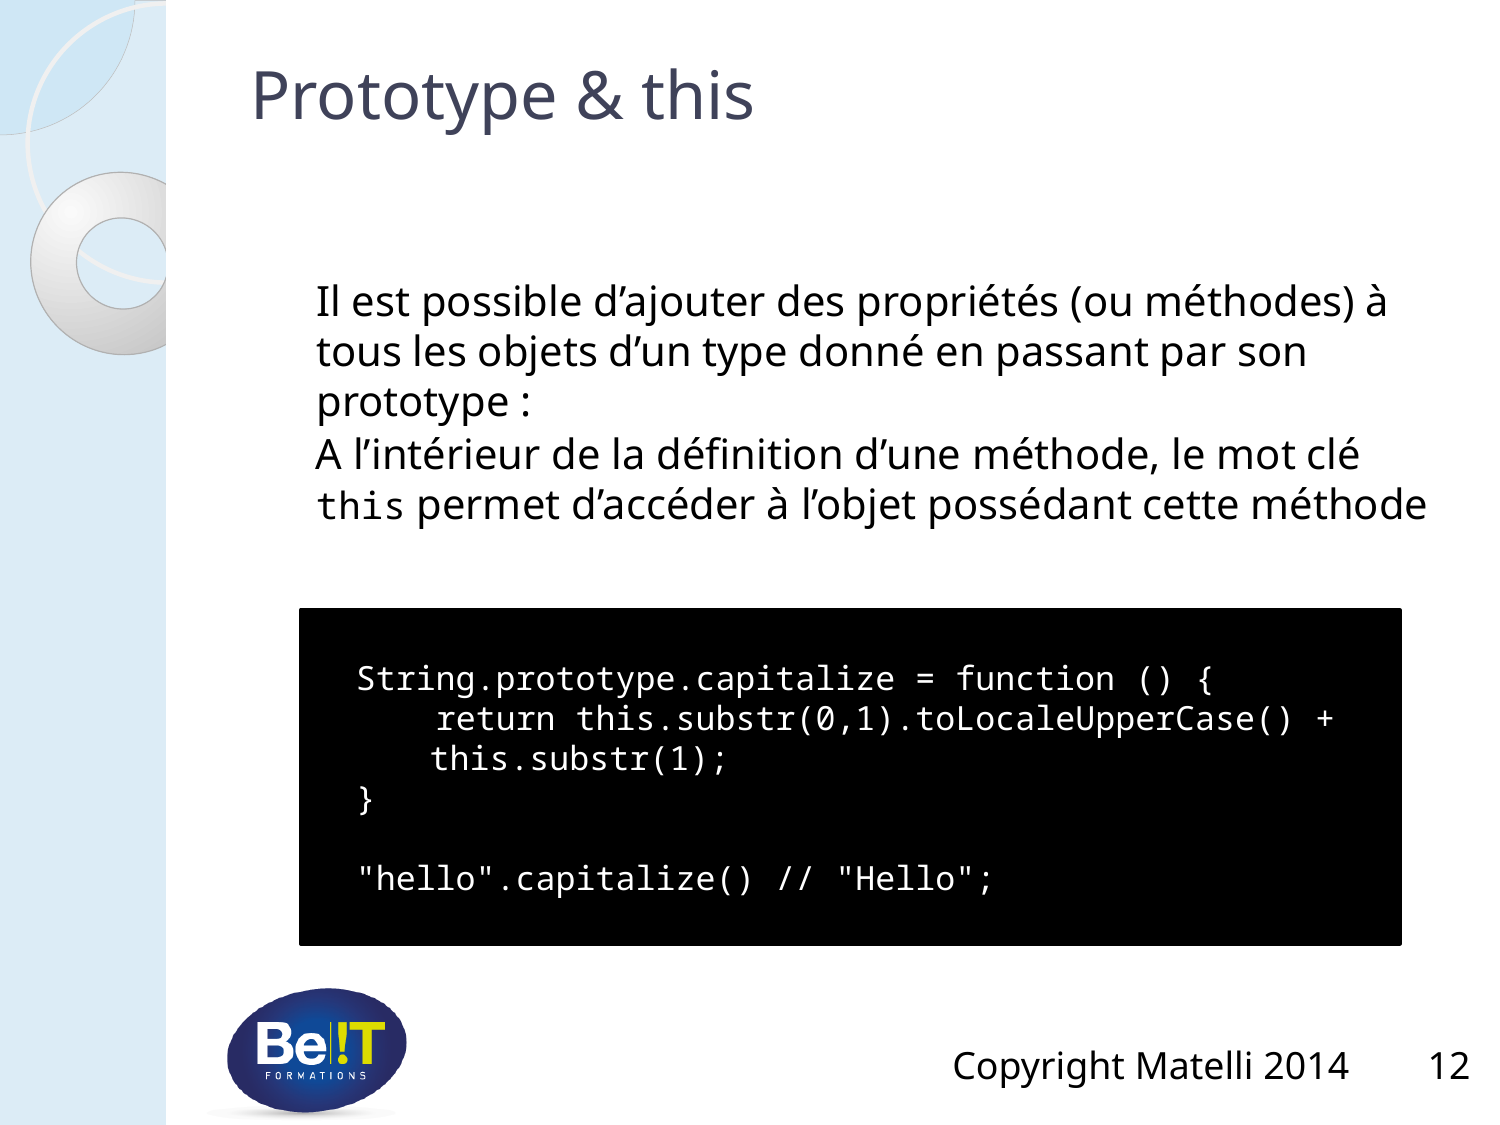

# Prototype & this
Il est possible d’ajouter des propriétés (ou méthodes) à tous les objets d’un type donné en passant par son prototype :
A l’intérieur de la définition d’une méthode, le mot clé this permet d’accéder à l’objet possédant cette méthode
 String.prototype.capitalize = function () {
 return this.substr(0,1).toLocaleUpperCase() +
	 this.substr(1);
 }
 "hello".capitalize() // "Hello";
Copyright Matelli 2014